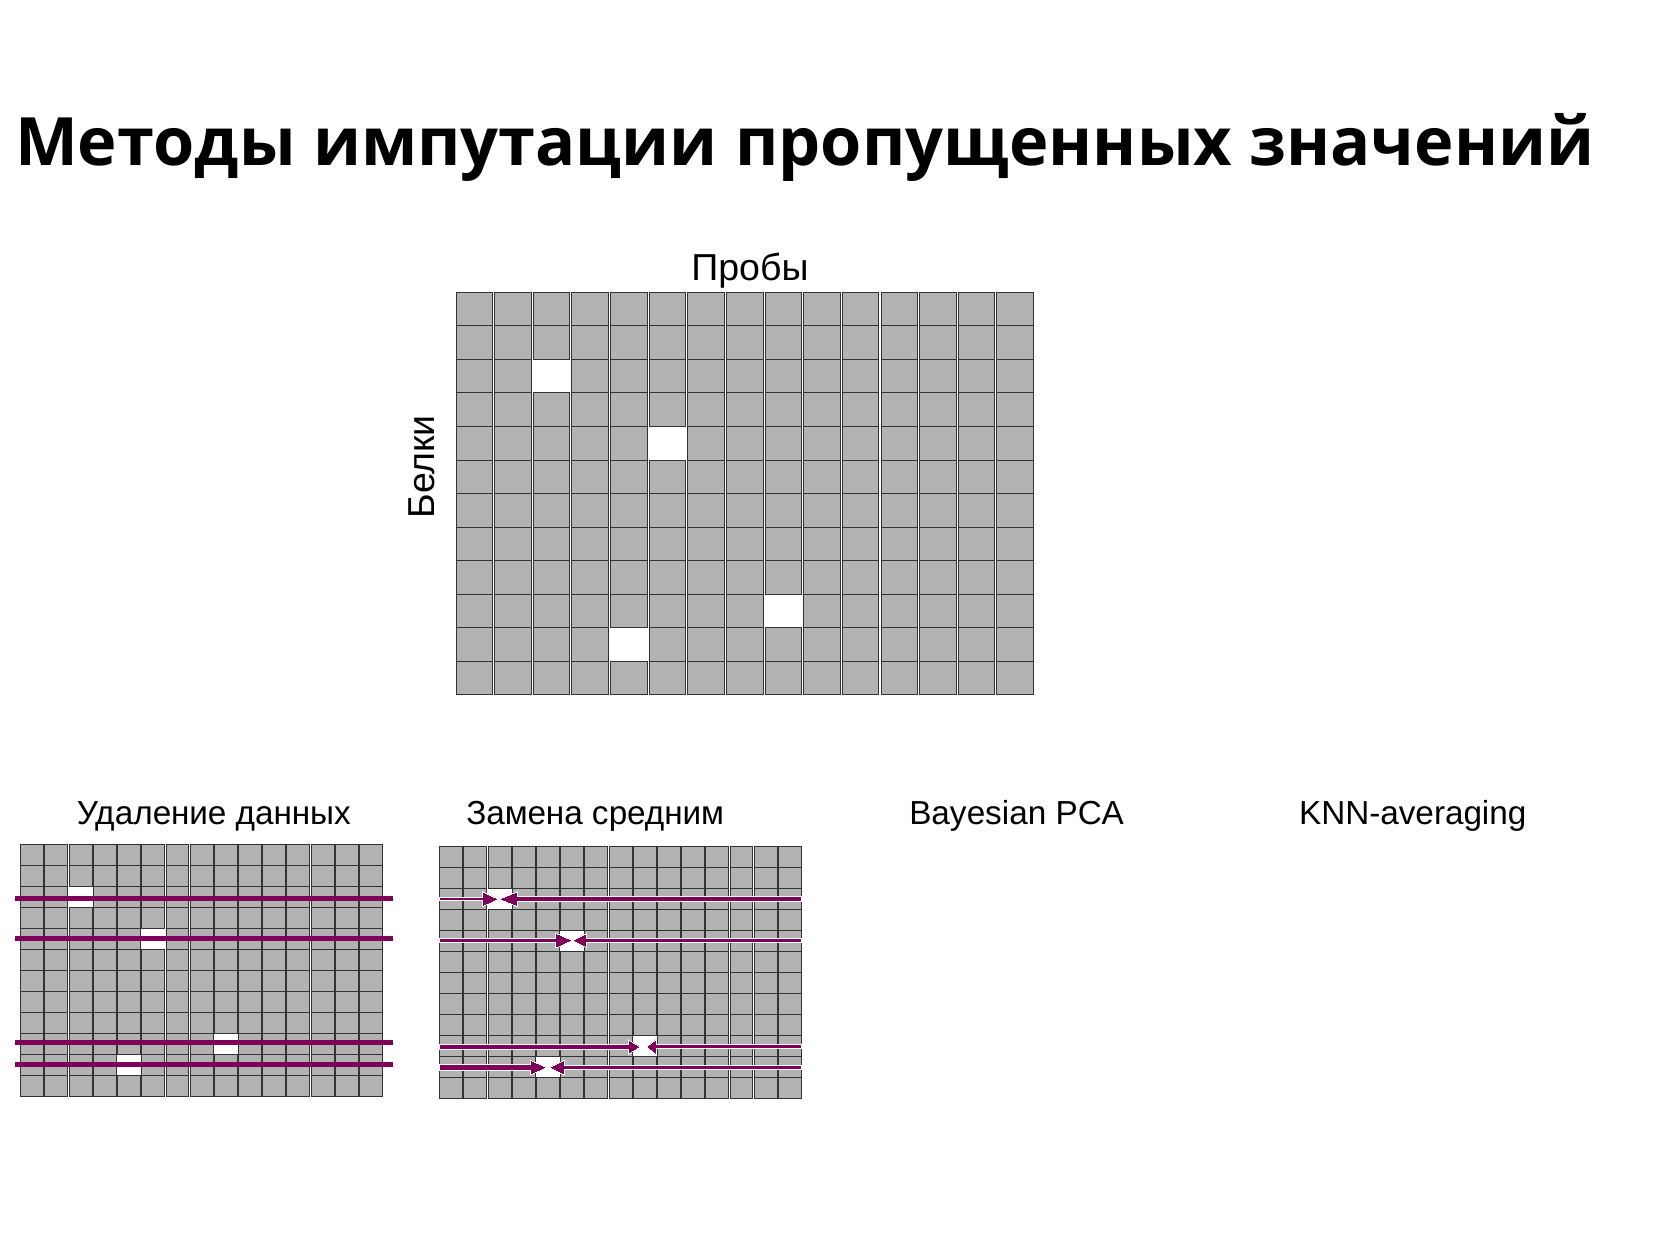

# Методы импутации пропущенных значений
Пробы
Белки
Bayesian PCA
KNN-averaging
Удаление данных
Замена средним